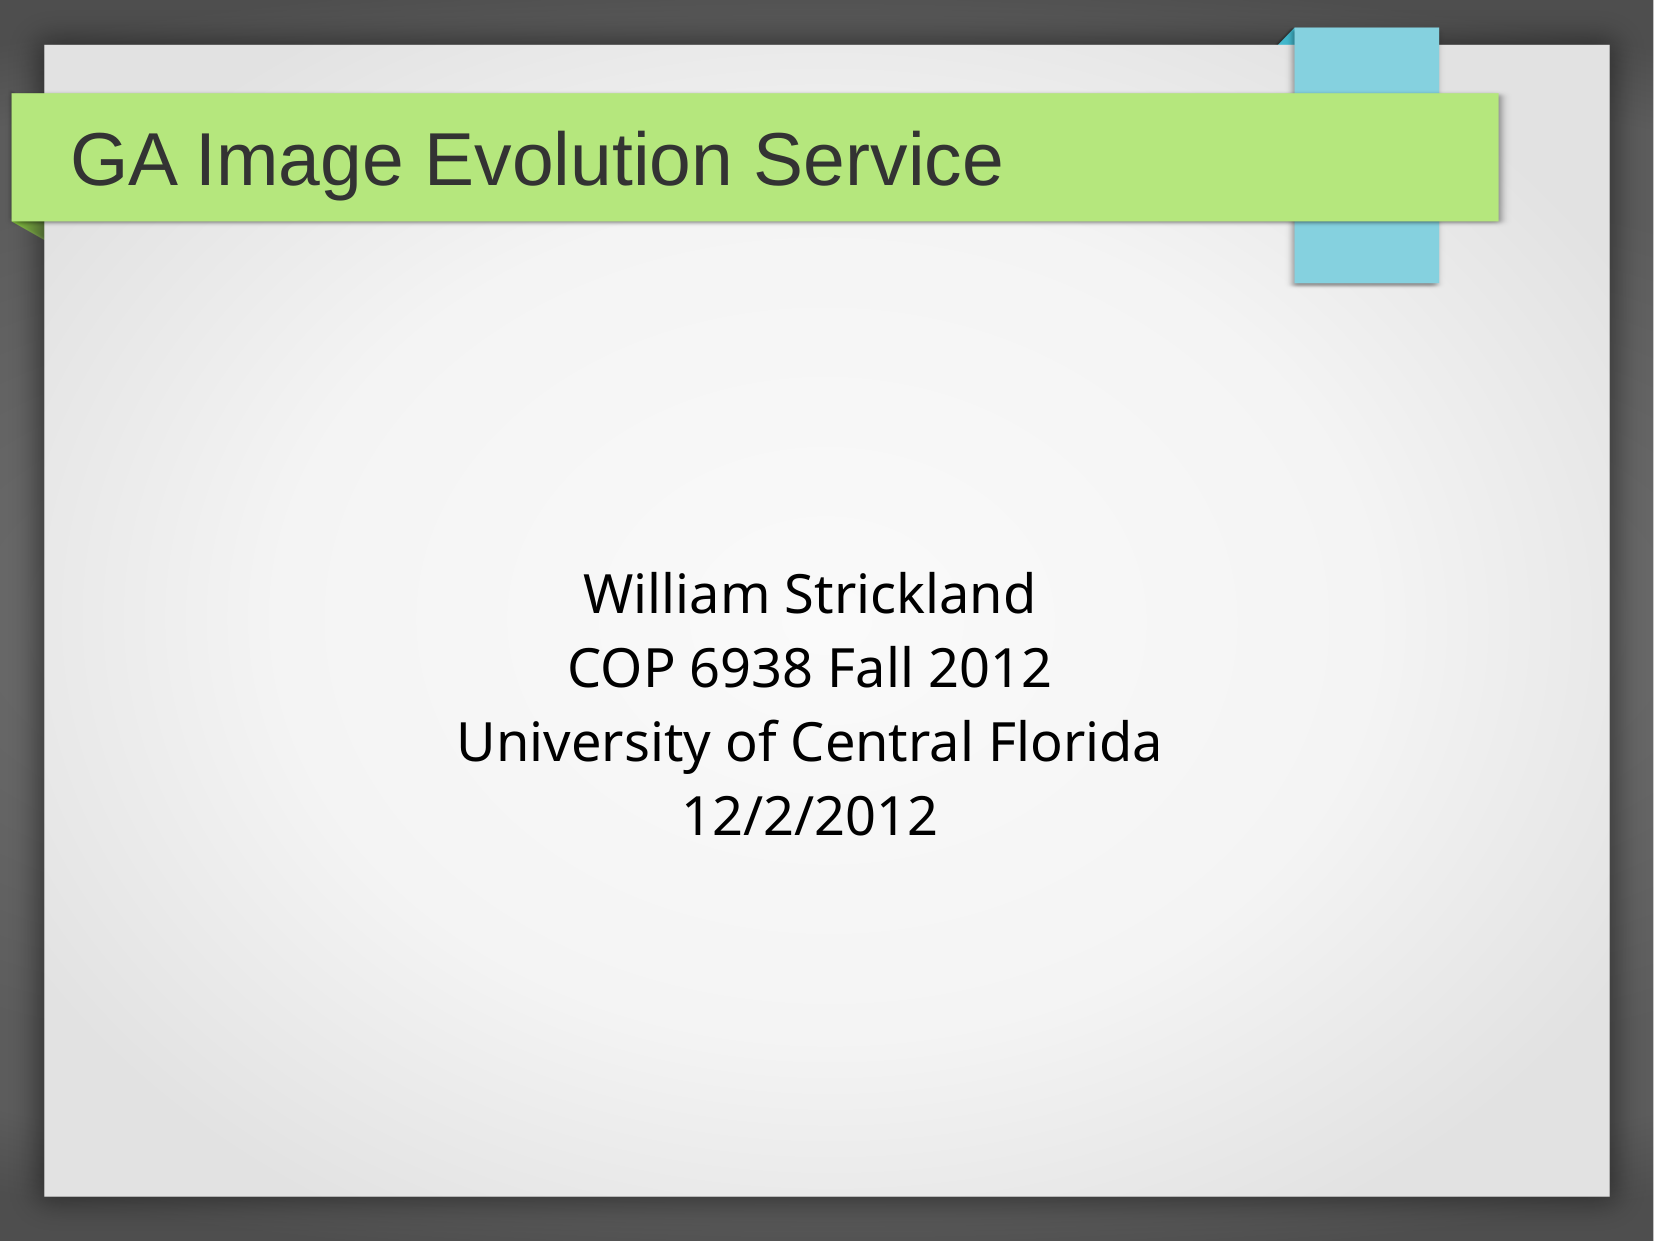

# GA Image Evolution Service
William Strickland
COP 6938 Fall 2012
University of Central Florida
12/2/2012